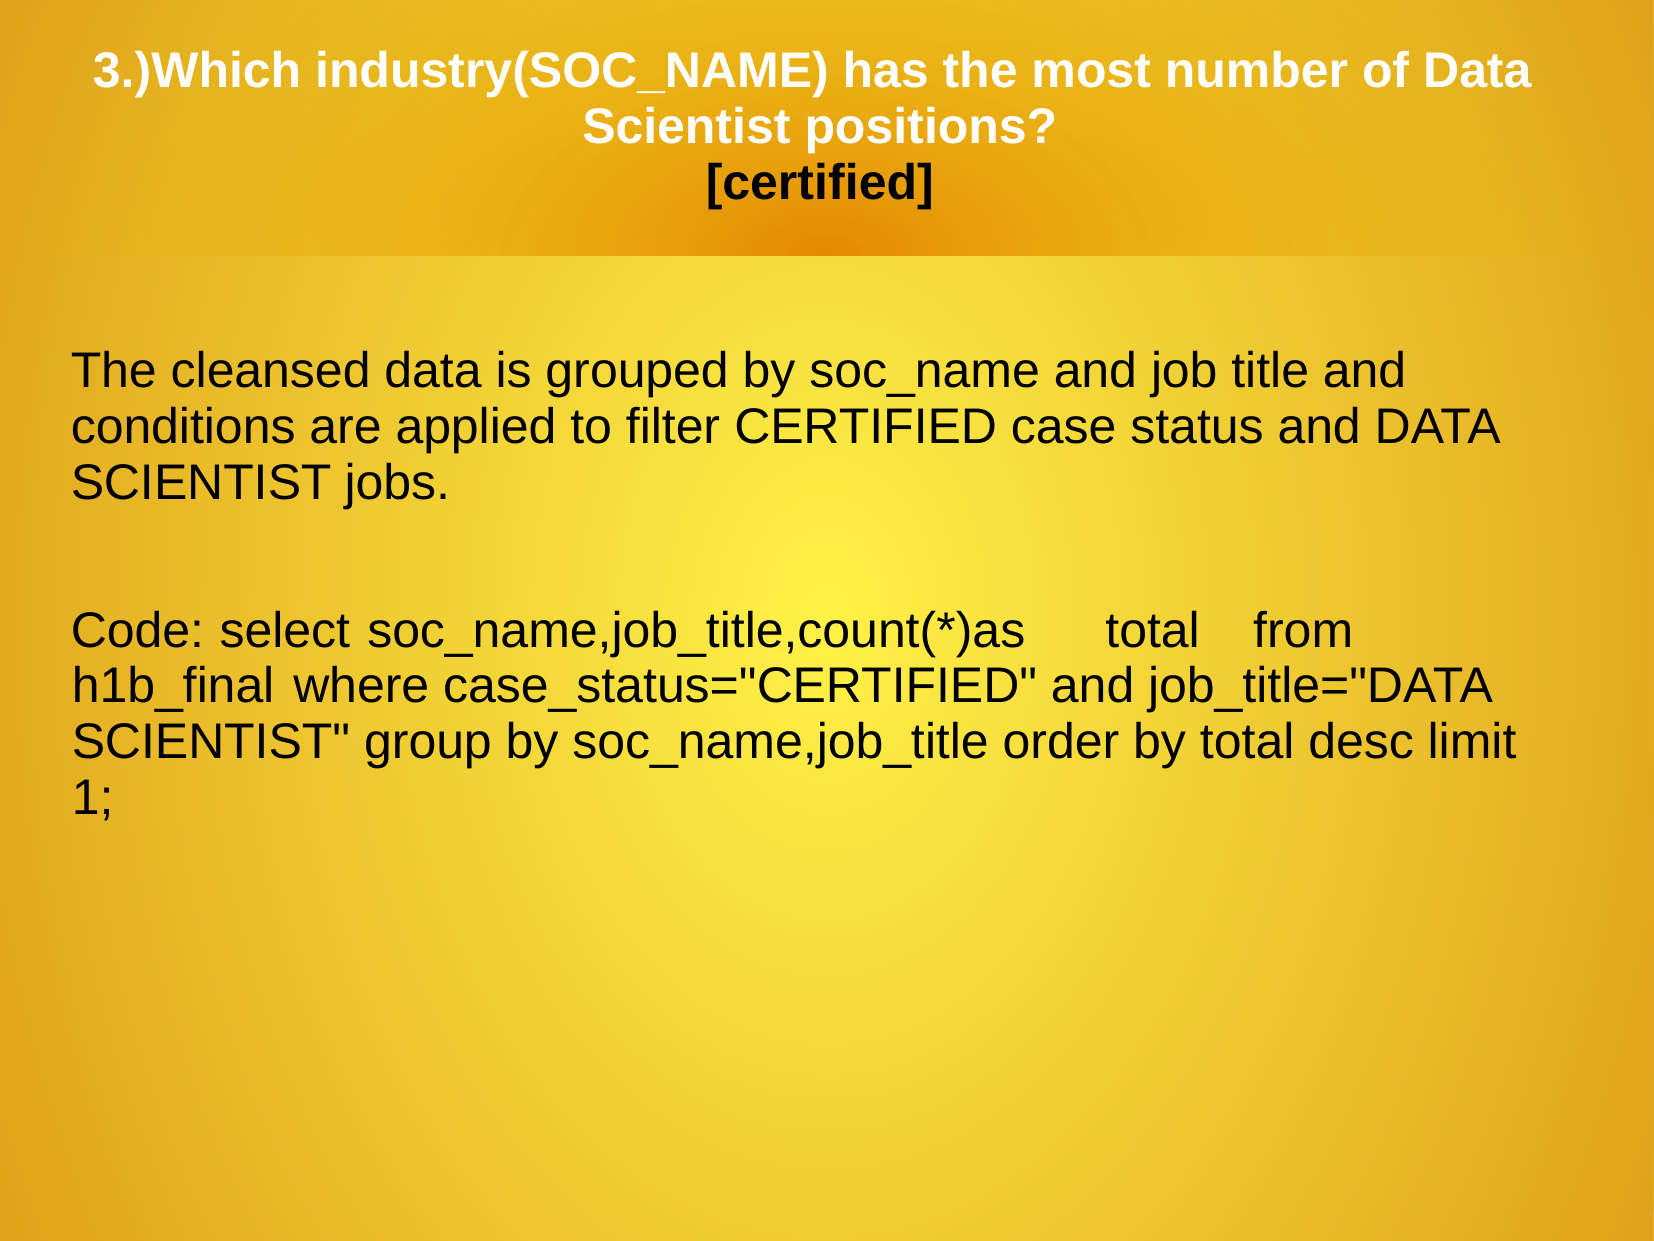

# 3.)Which industry(SOC_NAME) has the most number of Data Scientist positions? [certified]
The cleansed data is grouped by soc_name and job title and conditions are applied to filter CERTIFIED case status and DATA SCIENTIST jobs.
Code: 	select 	soc_name,job_title,count(*)as 	total 	from 	h1b_final 	where case_status="CERTIFIED" and job_title="DATA SCIENTIST" group by soc_name,job_title order by total desc limit 1;